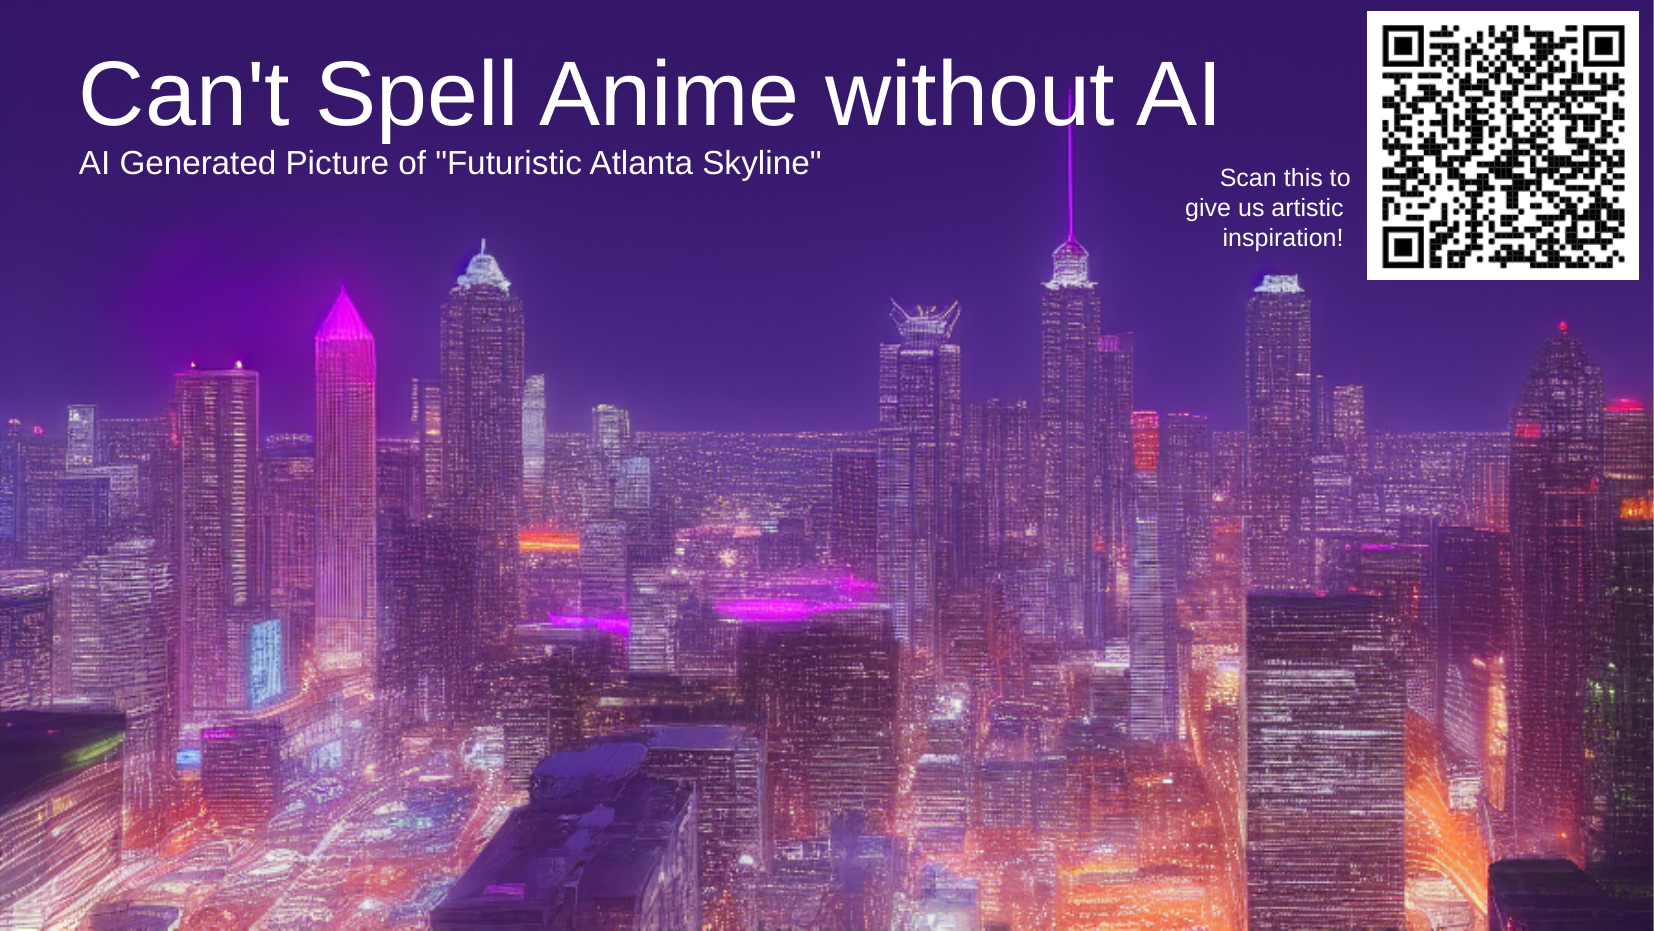

# Can't Spell Anime without AI AI Generated Picture of "Futuristic Atlanta Skyline"
Scan this to
give us artistic
inspiration!